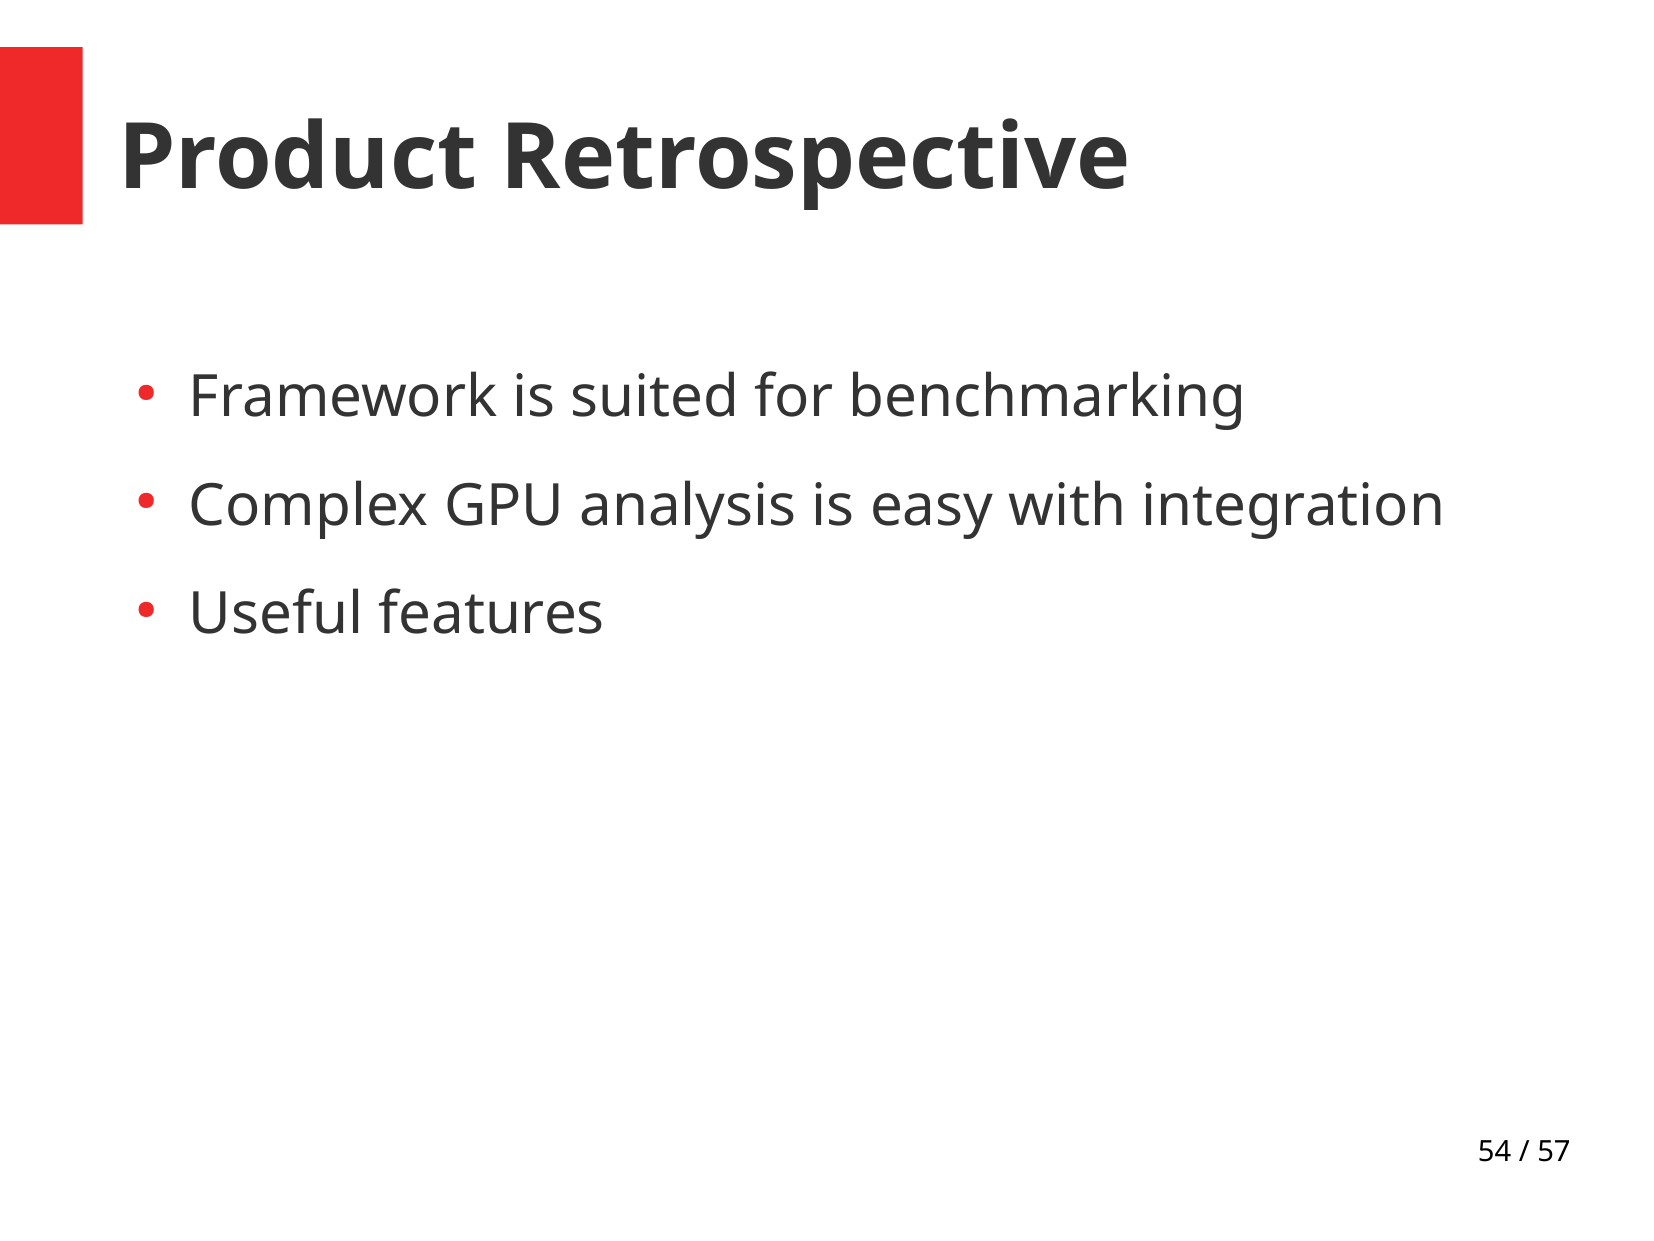

# Product Retrospective
Framework is suited for benchmarking
Complex GPU analysis is easy with integration
Useful features
54